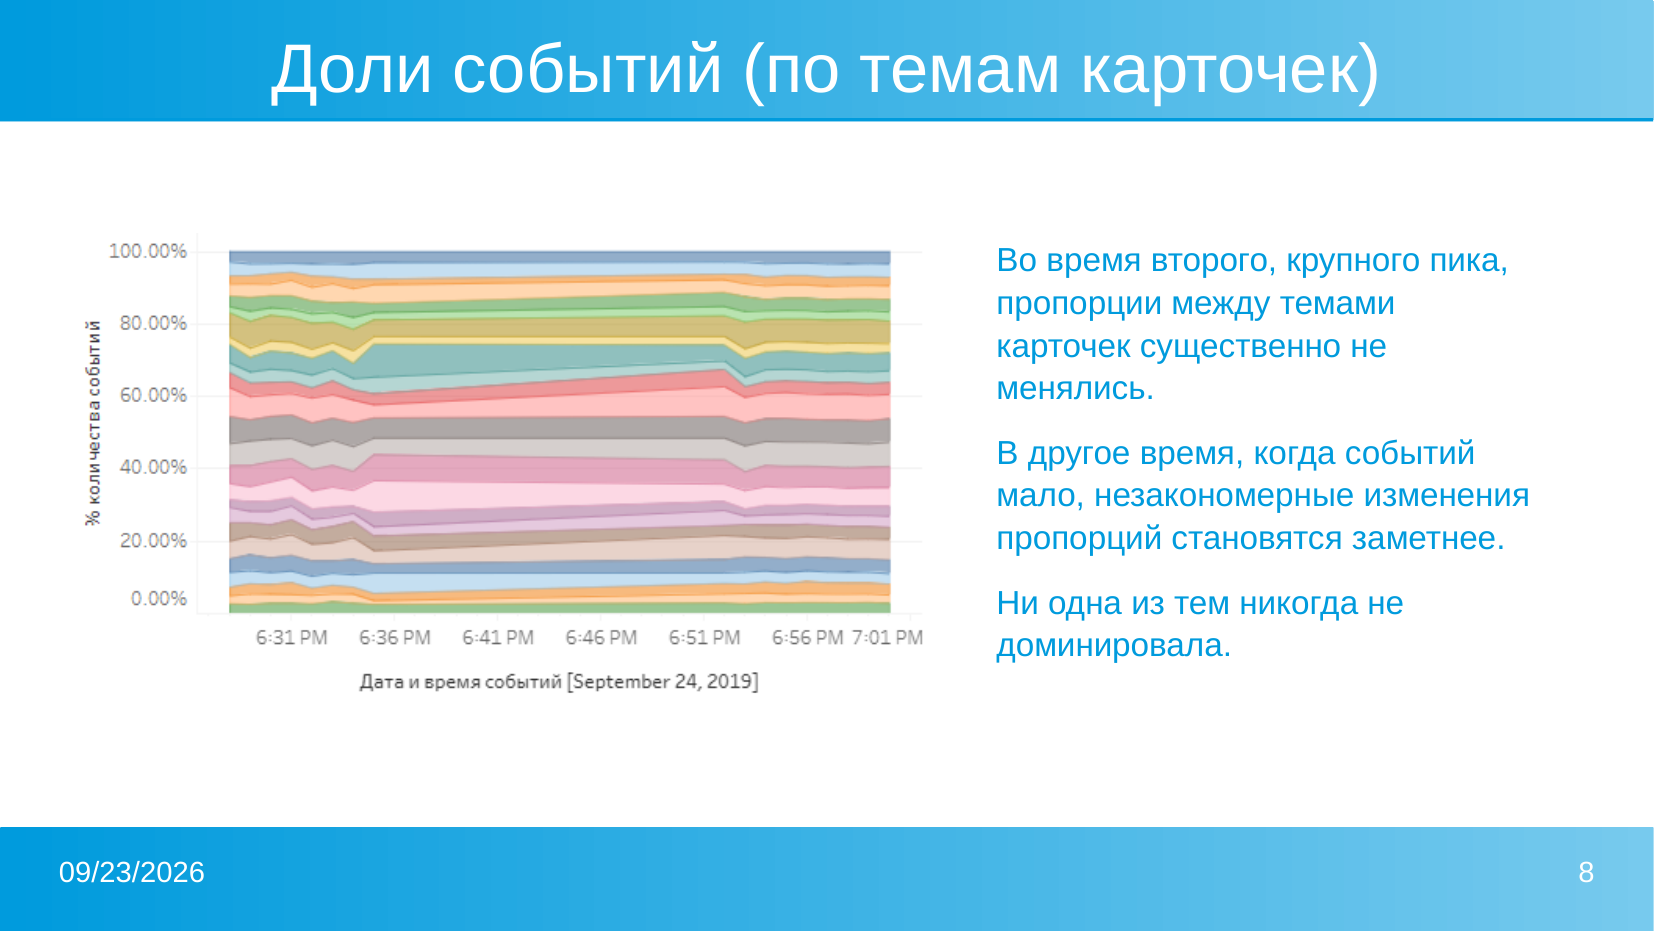

# Доли событий (по темам карточек)
Во время второго, крупного пика, пропорции между темами карточек существенно не менялись.
В другое время, когда событий мало, незакономерные изменения пропорций становятся заметнее.
Ни одна из тем никогда не доминировала.
8